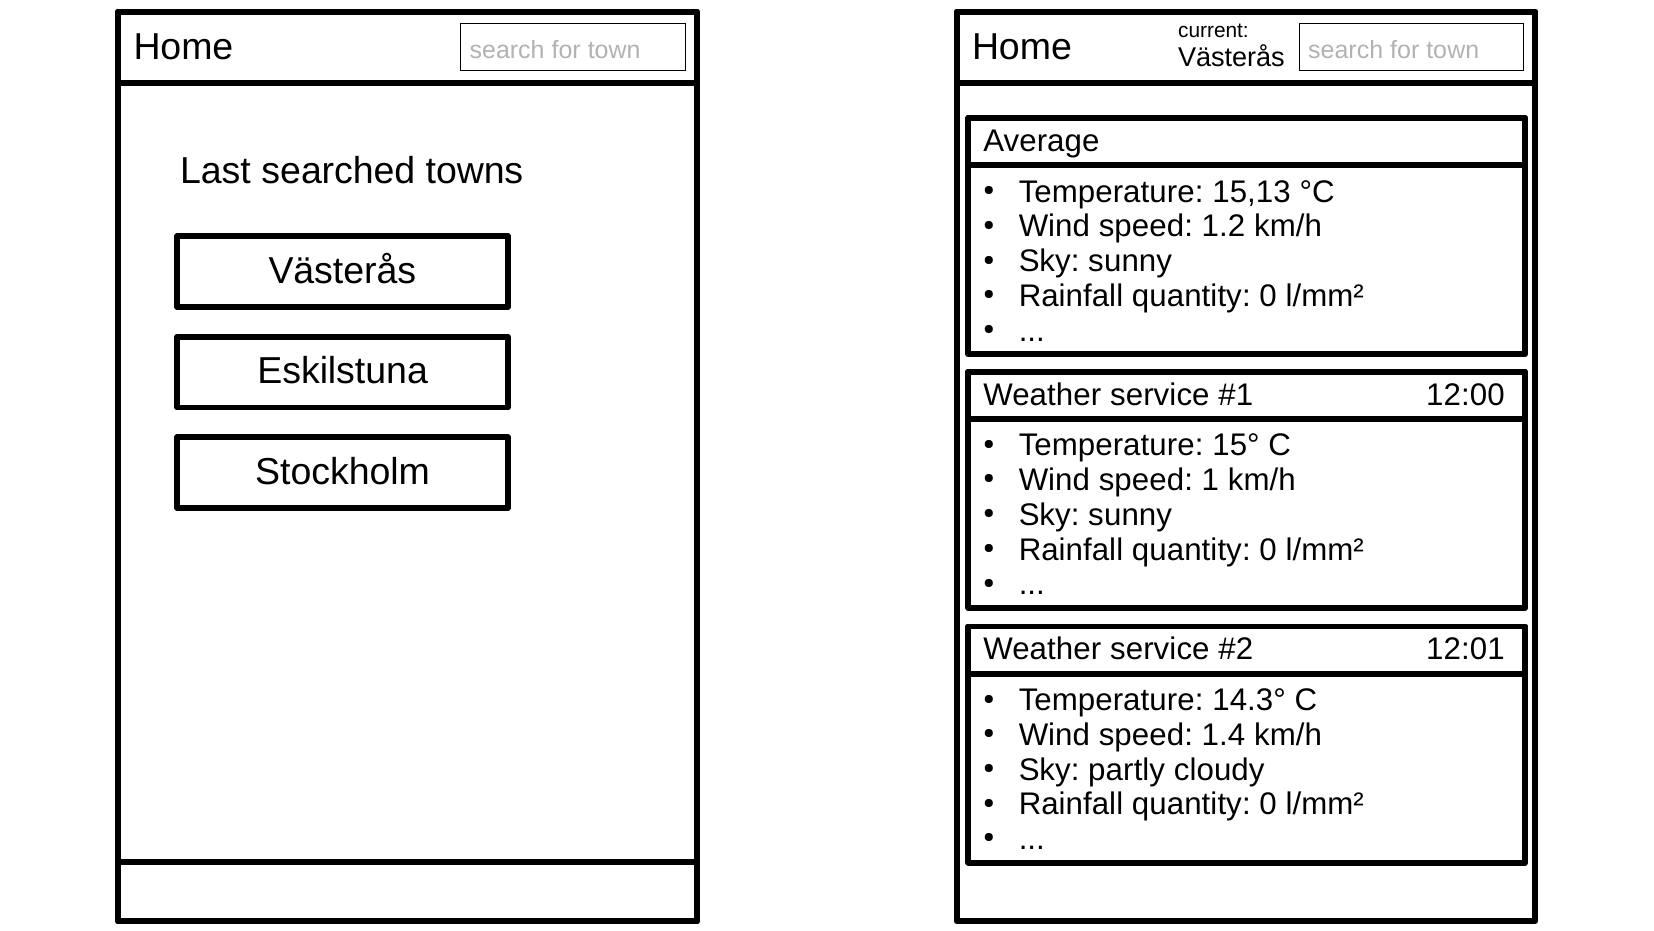

current:
Västerås
Home
Home
search for town
search for town
Average
Last searched towns
Temperature: 15,13 °C
Wind speed: 1.2 km/h
Sky: sunny
Rainfall quantity: 0 l/mm²
...
Västerås
Eskilstuna
Weather service #1 		12:00
Temperature: 15° C
Wind speed: 1 km/h
Sky: sunny
Rainfall quantity: 0 l/mm²
...
Stockholm
Weather service #2 		12:01
Temperature: 14.3° C
Wind speed: 1.4 km/h
Sky: partly cloudy
Rainfall quantity: 0 l/mm²
...